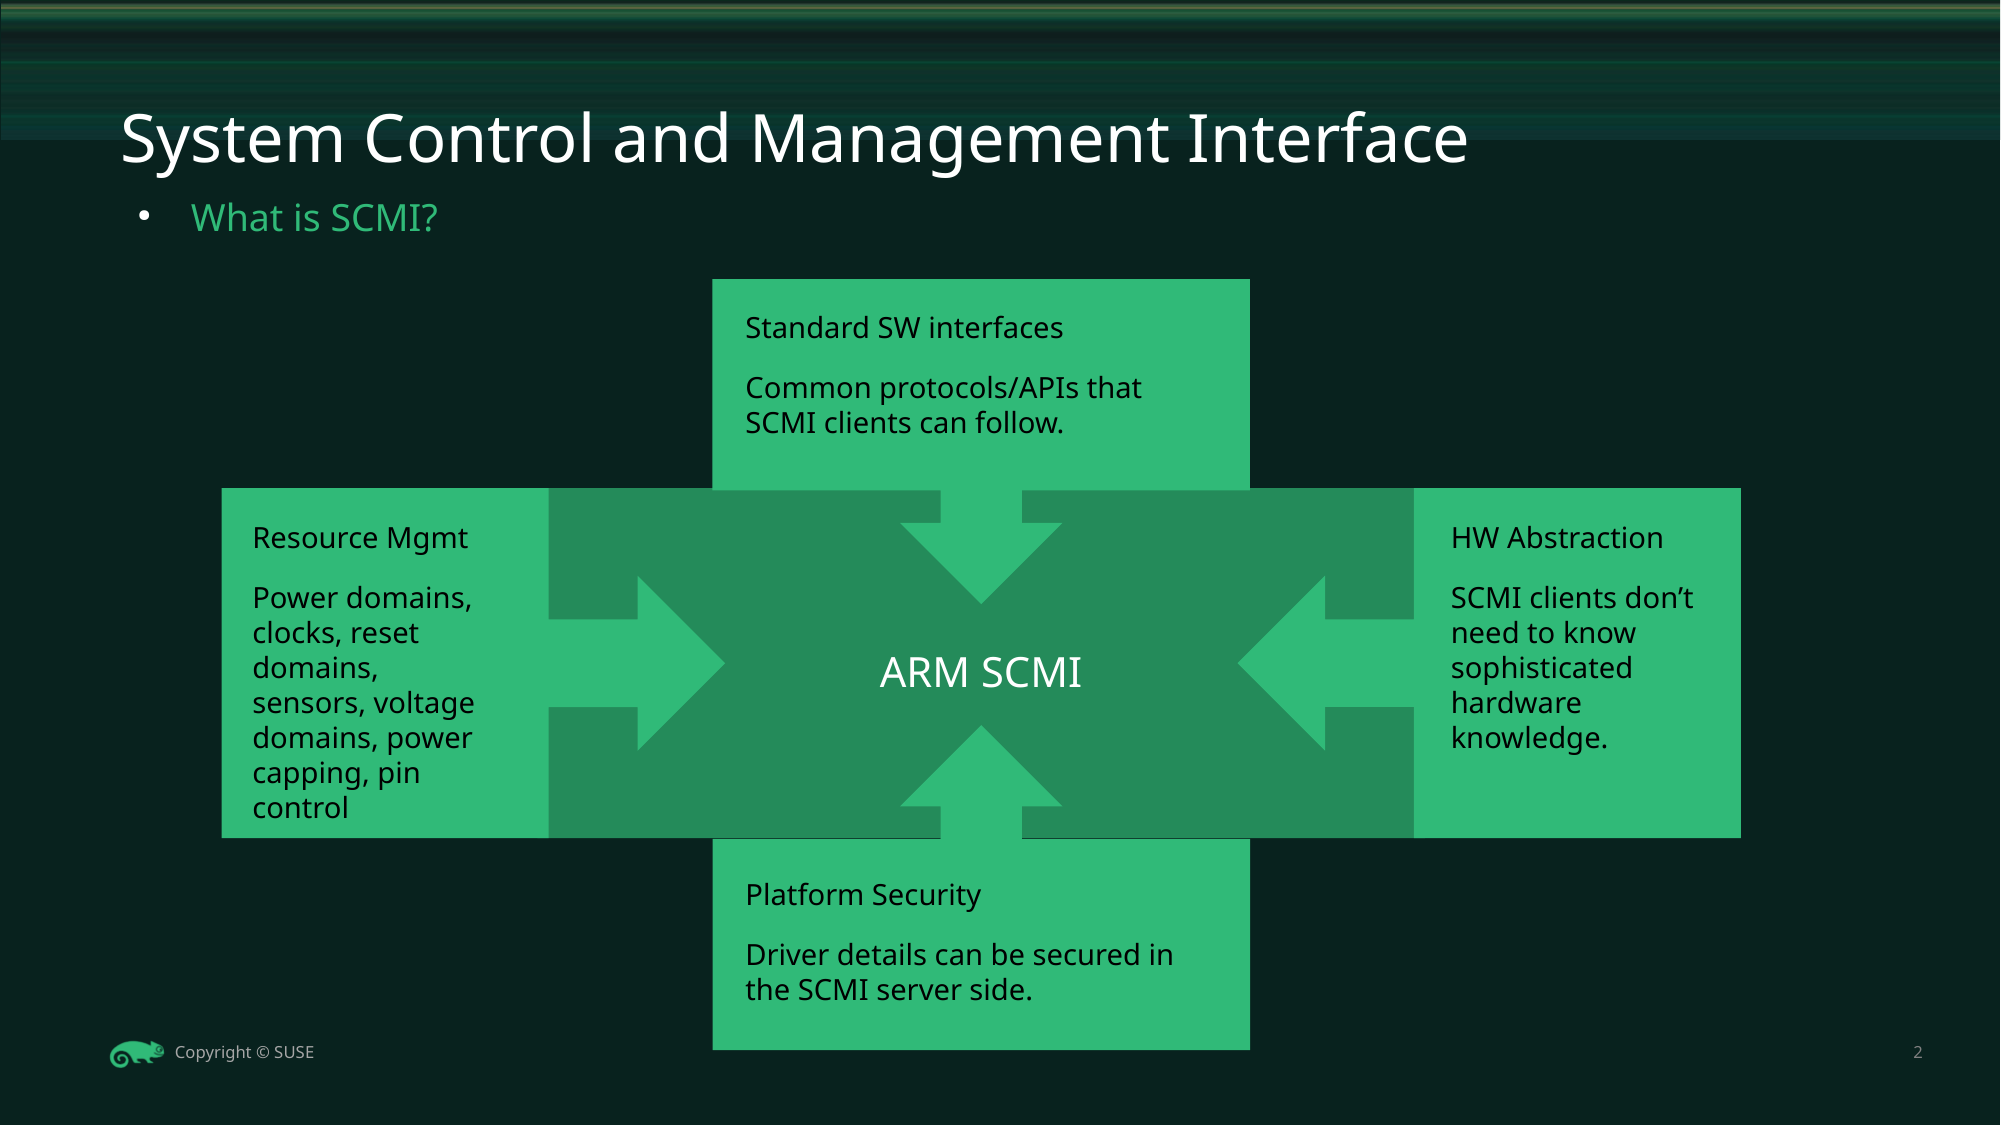

System Control and Management Interface
# What is SCMI?
Standard SW interfaces
Common protocols/APIs that SCMI clients can follow.
Resource Mgmt
HW Abstraction
Power domains, clocks, reset domains, sensors, voltage domains, power capping, pin control
SCMI clients don’t need to know sophisticated hardware knowledge.
ARM SCMI
Platform Security
Driver details can be secured in the SCMI server side.